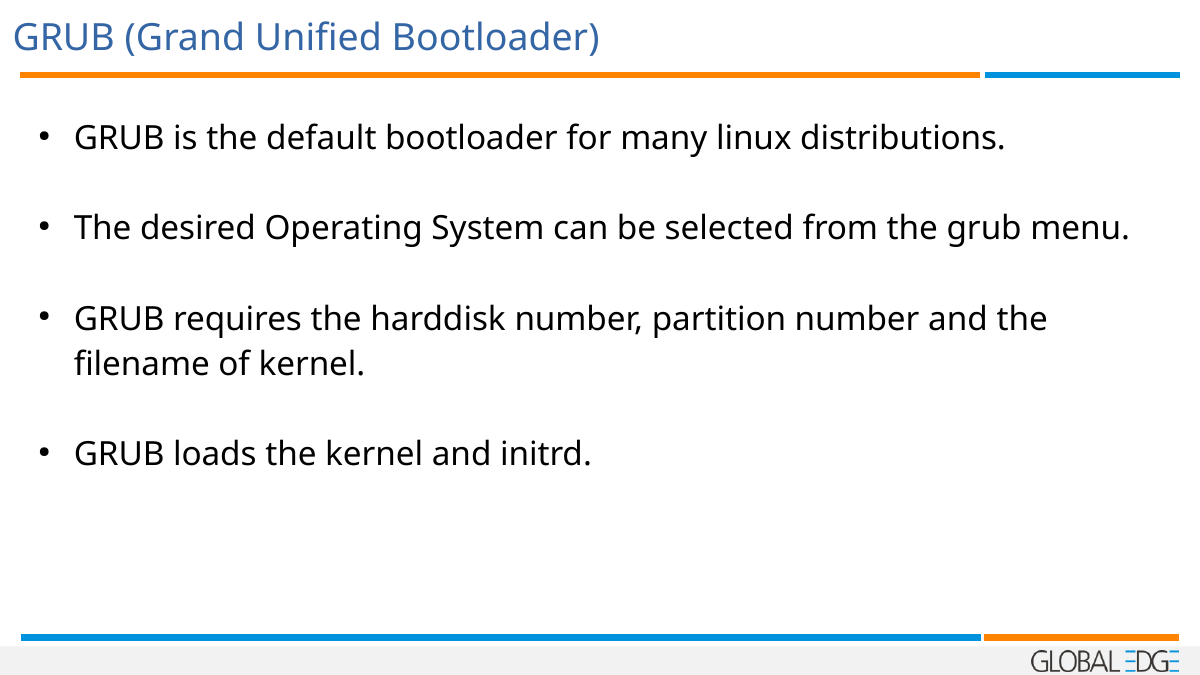

# GRUB (Grand Unified Bootloader)
GRUB is the default bootloader for many linux distributions.
The desired Operating System can be selected from the grub menu.
GRUB requires the harddisk number, partition number and the filename of kernel.
GRUB loads the kernel and initrd.